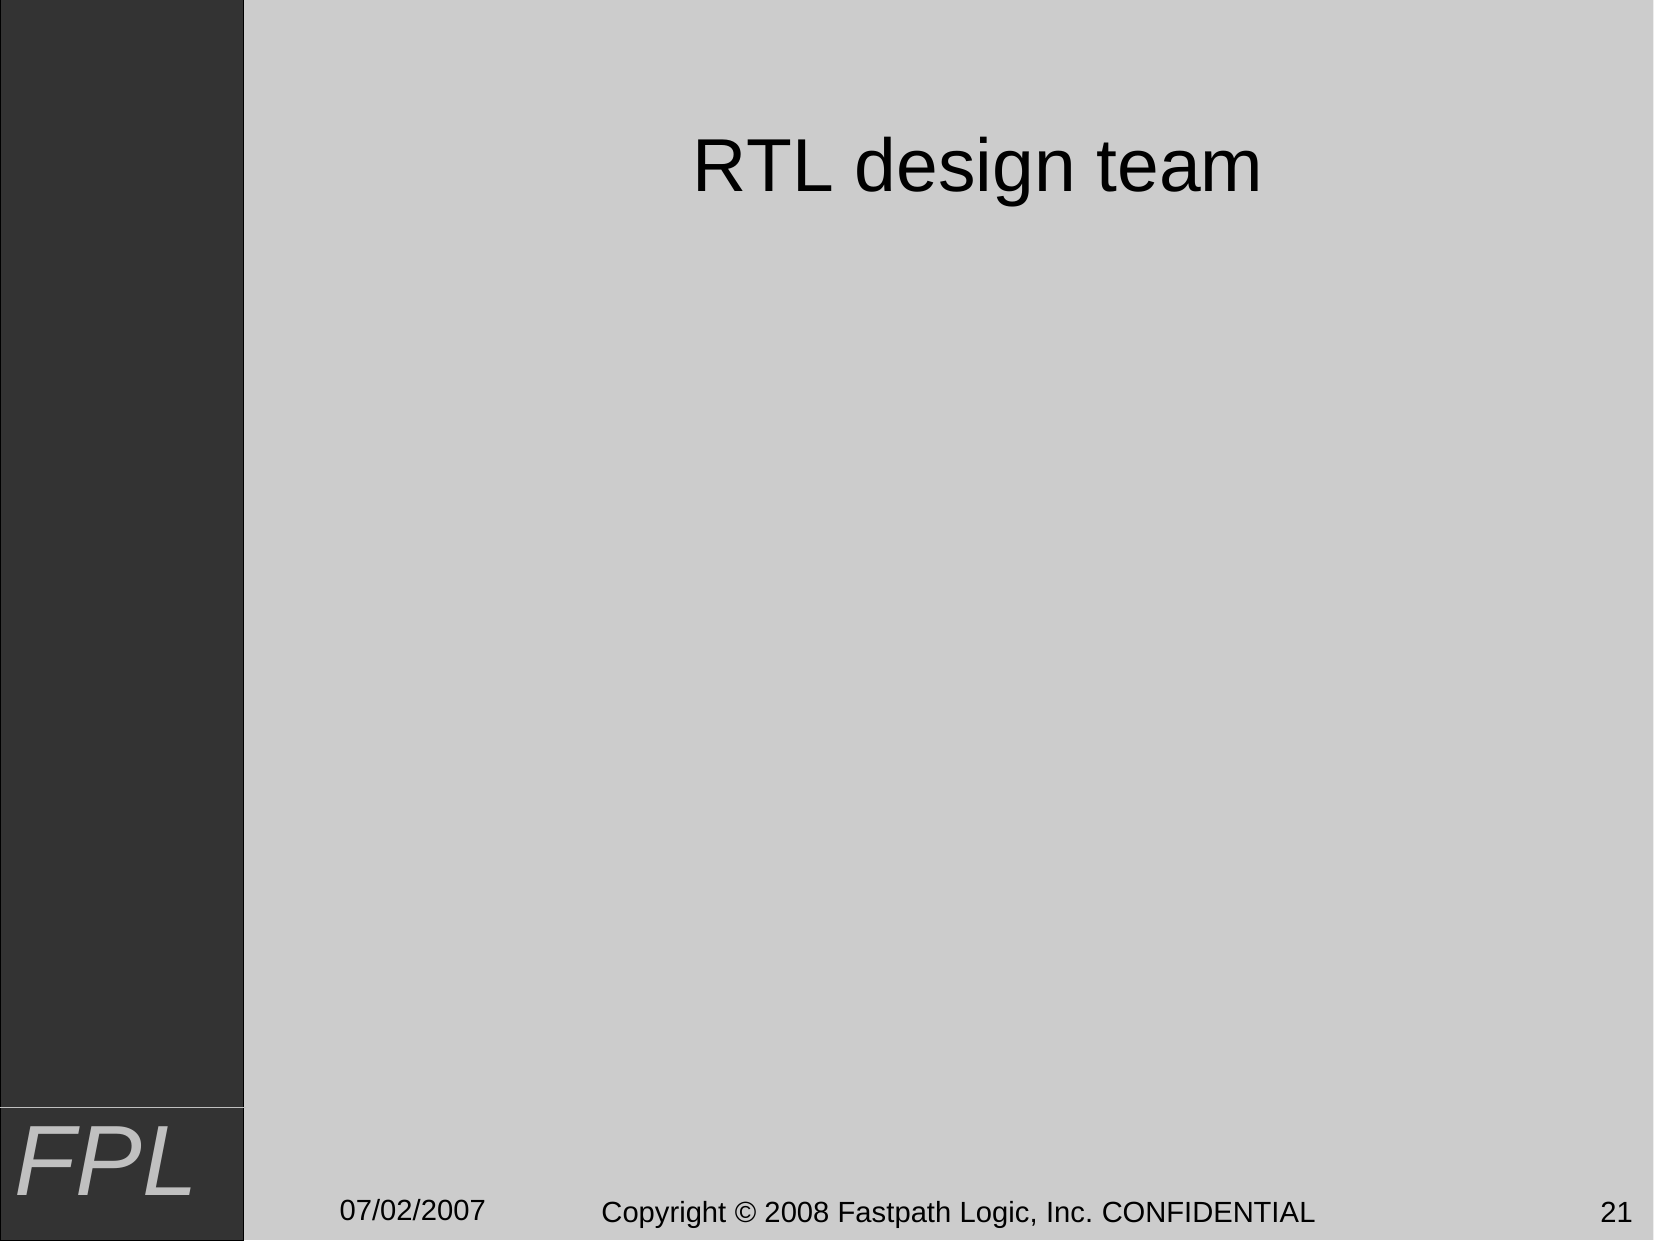

# RTL design team
07/02/2007
21
© 2007 FASTPATH LOGIC INC.